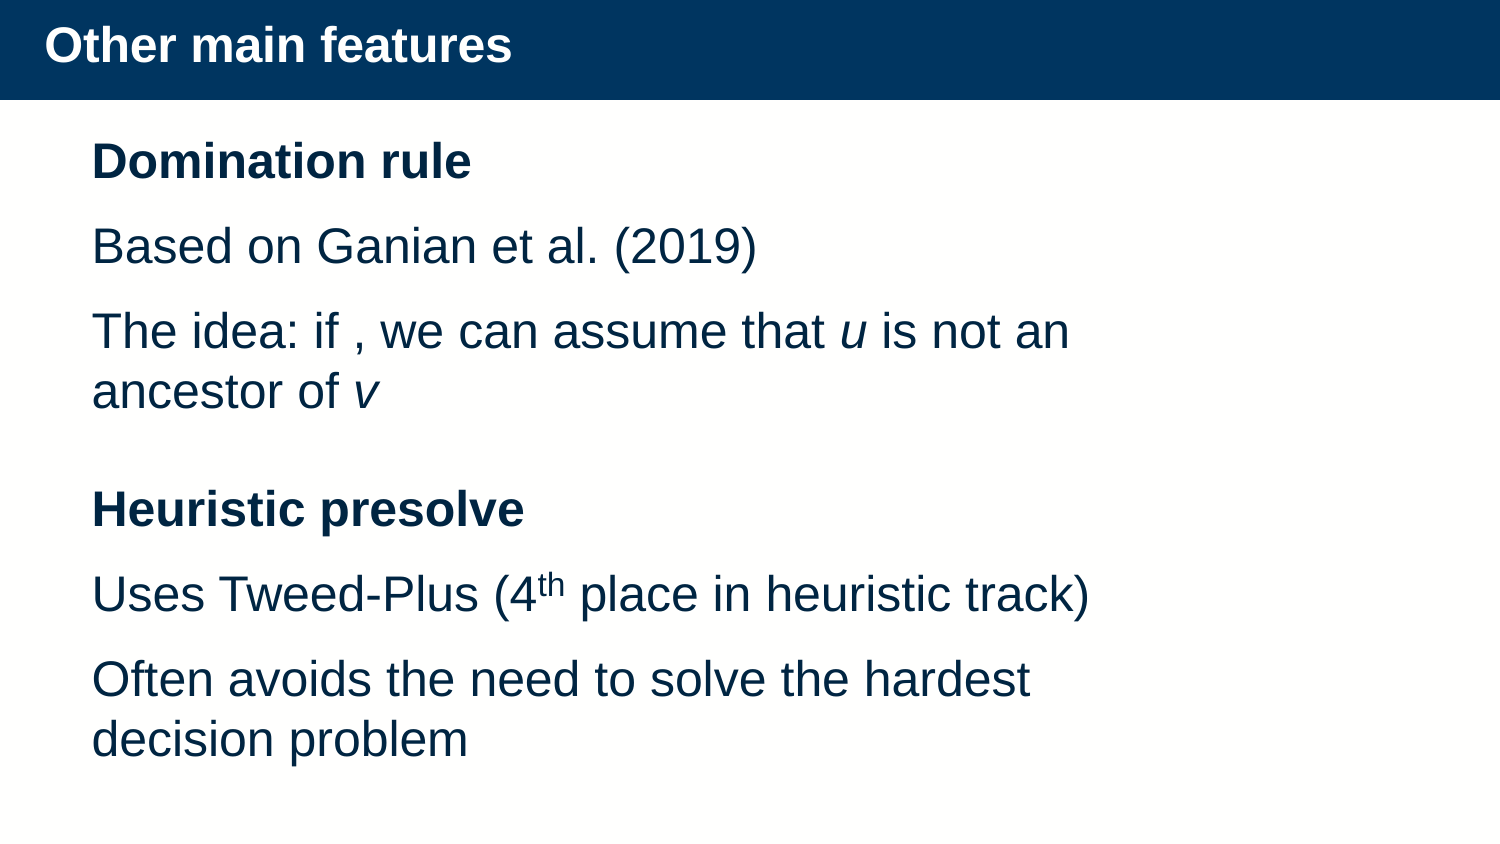

# Other main features
Domination rule
Based on Ganian et al. (2019)
The idea: if , we can assume that u is not an ancestor of v
Heuristic presolve
Uses Tweed-Plus (4th place in heuristic track)
Often avoids the need to solve the hardest decision problem